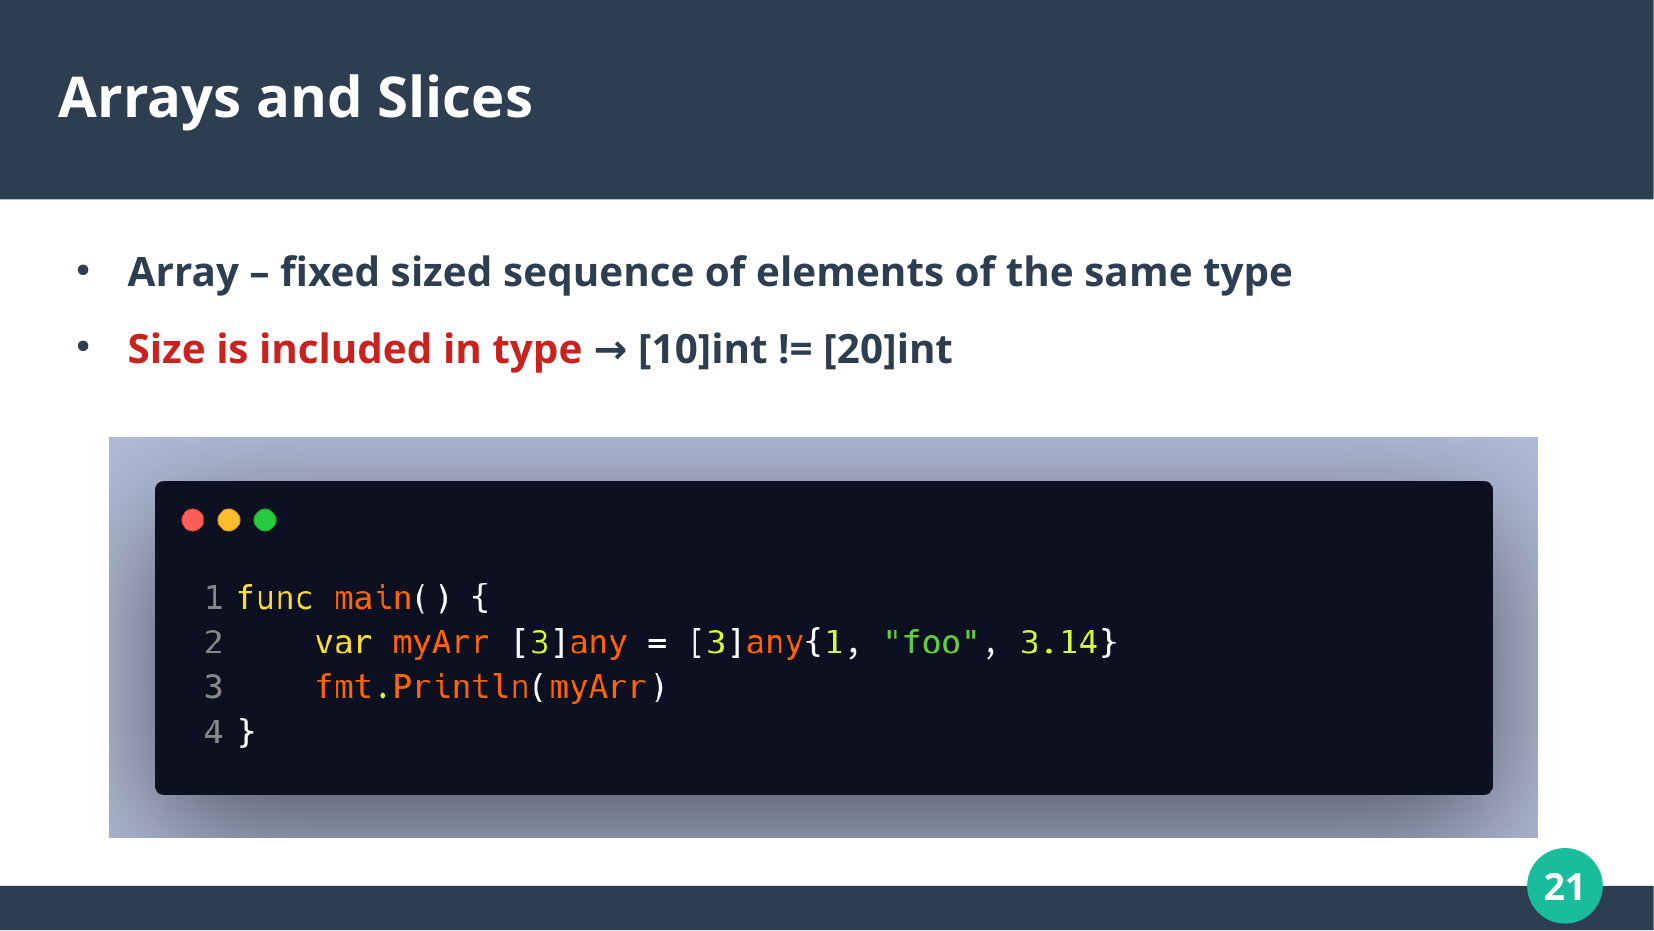

# Arrays and Slices
Array – fixed sized sequence of elements of the same type
Size is included in type → [10]int != [20]int